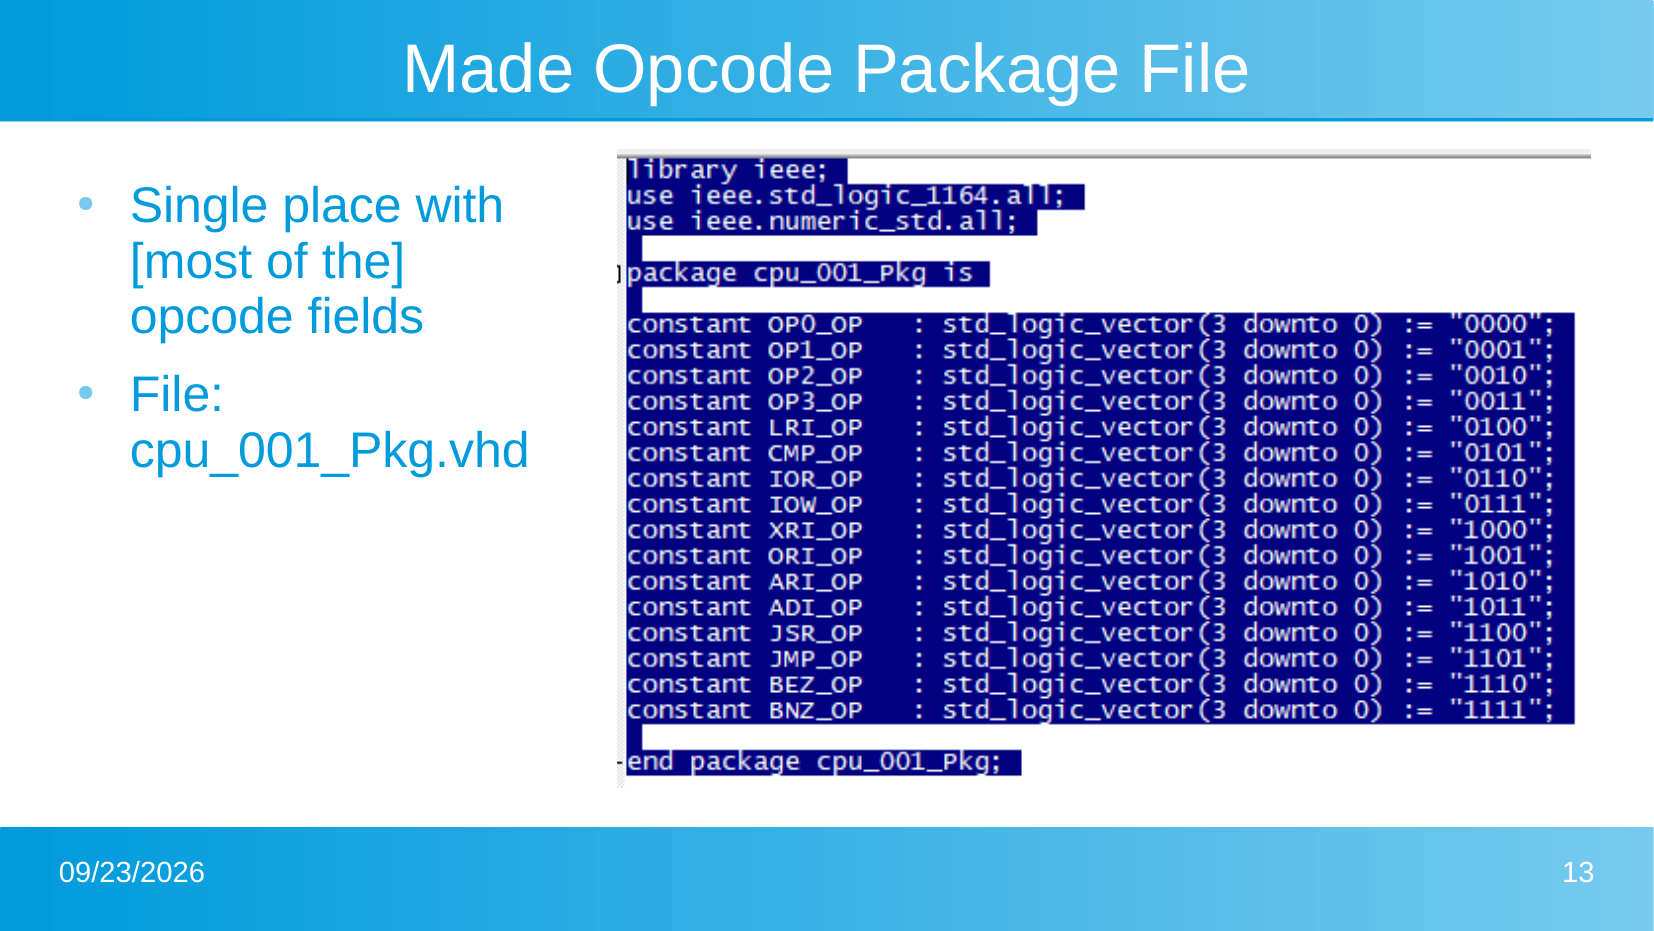

# Made Opcode Package File
Single place with [most of the] opcode fields
File: cpu_001_Pkg.vhd
13